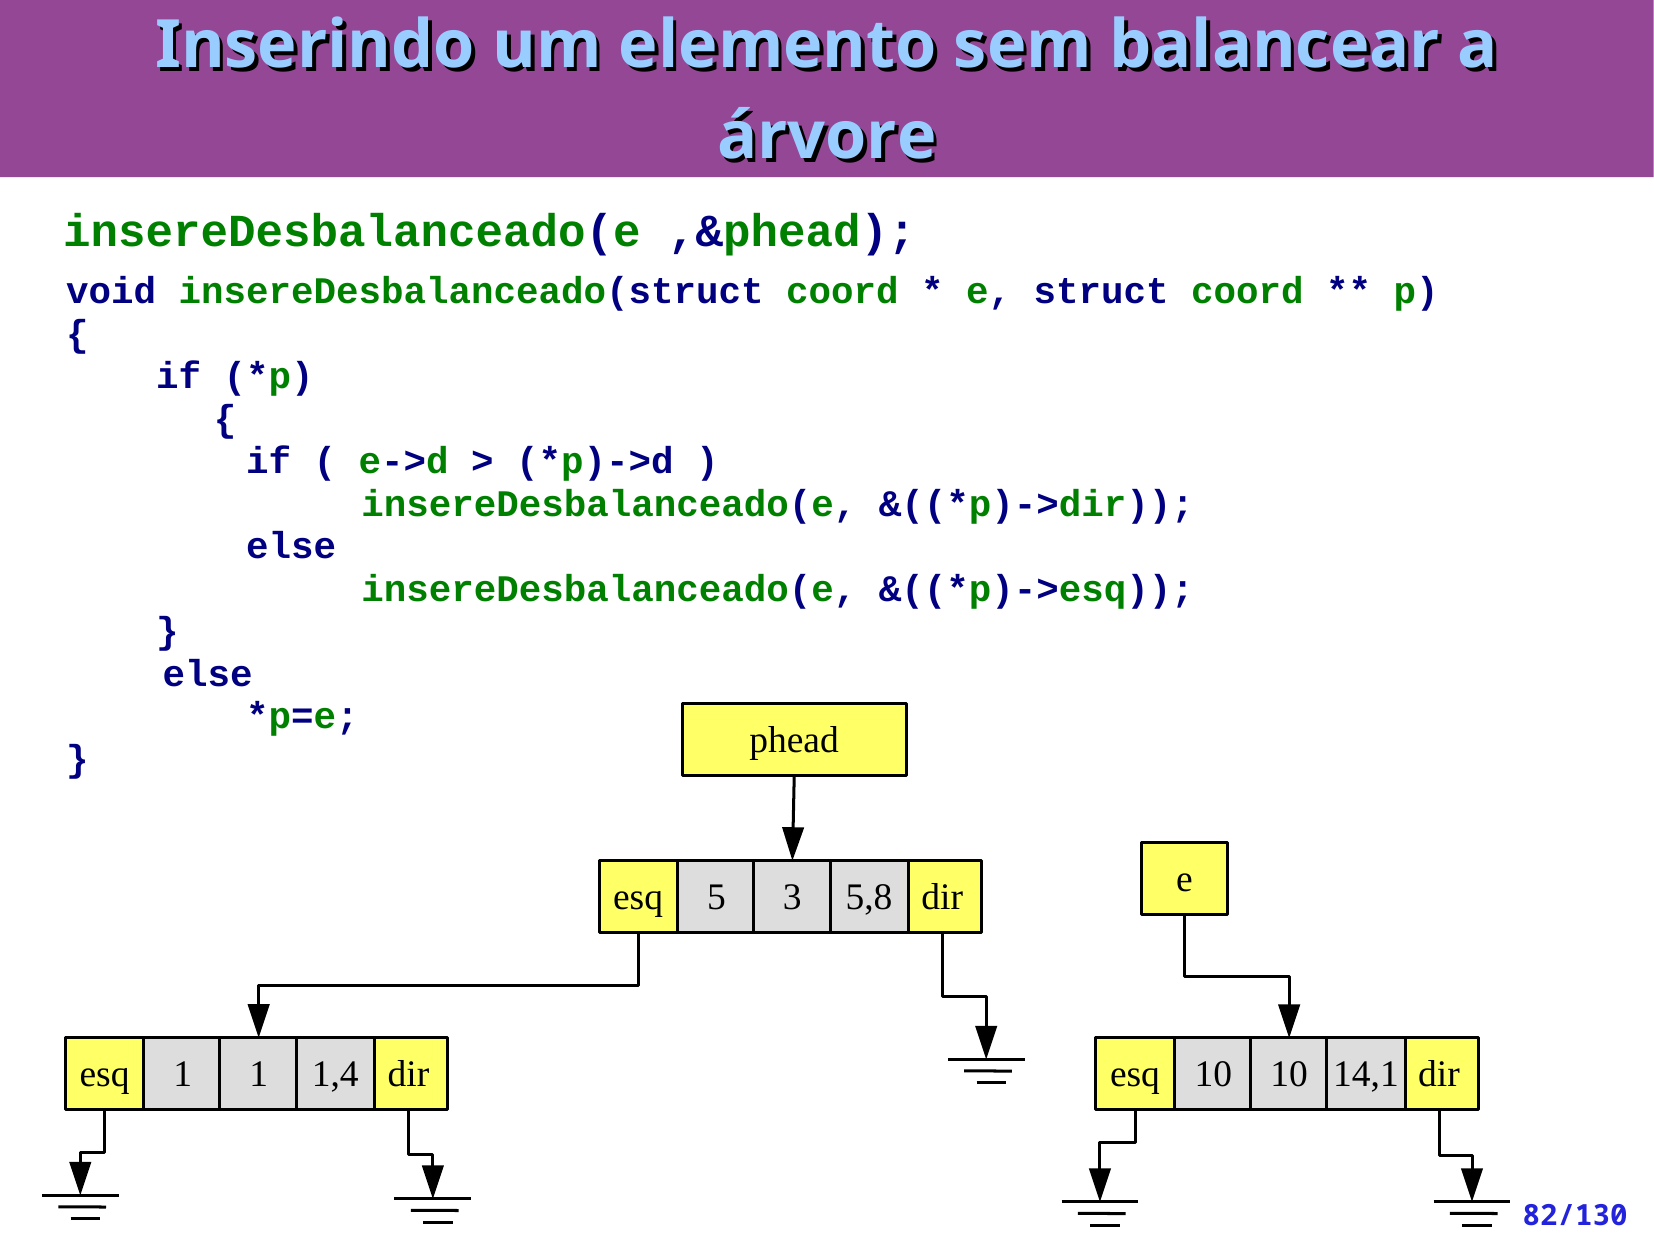

# Inserindo um elemento sem balancear a árvore
insereDesbalanceado(e ,&phead);
void insereDesbalanceado(struct coord * e, struct coord ** p)
{
 if (*p)
		{
 if ( e->d > (*p)->d )
 		insereDesbalanceado(e, &((*p)->dir));
 else
				insereDesbalanceado(e, &((*p)->esq));
 }
	 else
 *p=e;
}
phead
e
esq
5
3
5,8
dir
esq
1
1
1,4
dir
esq
10
10
14,1
dir
82